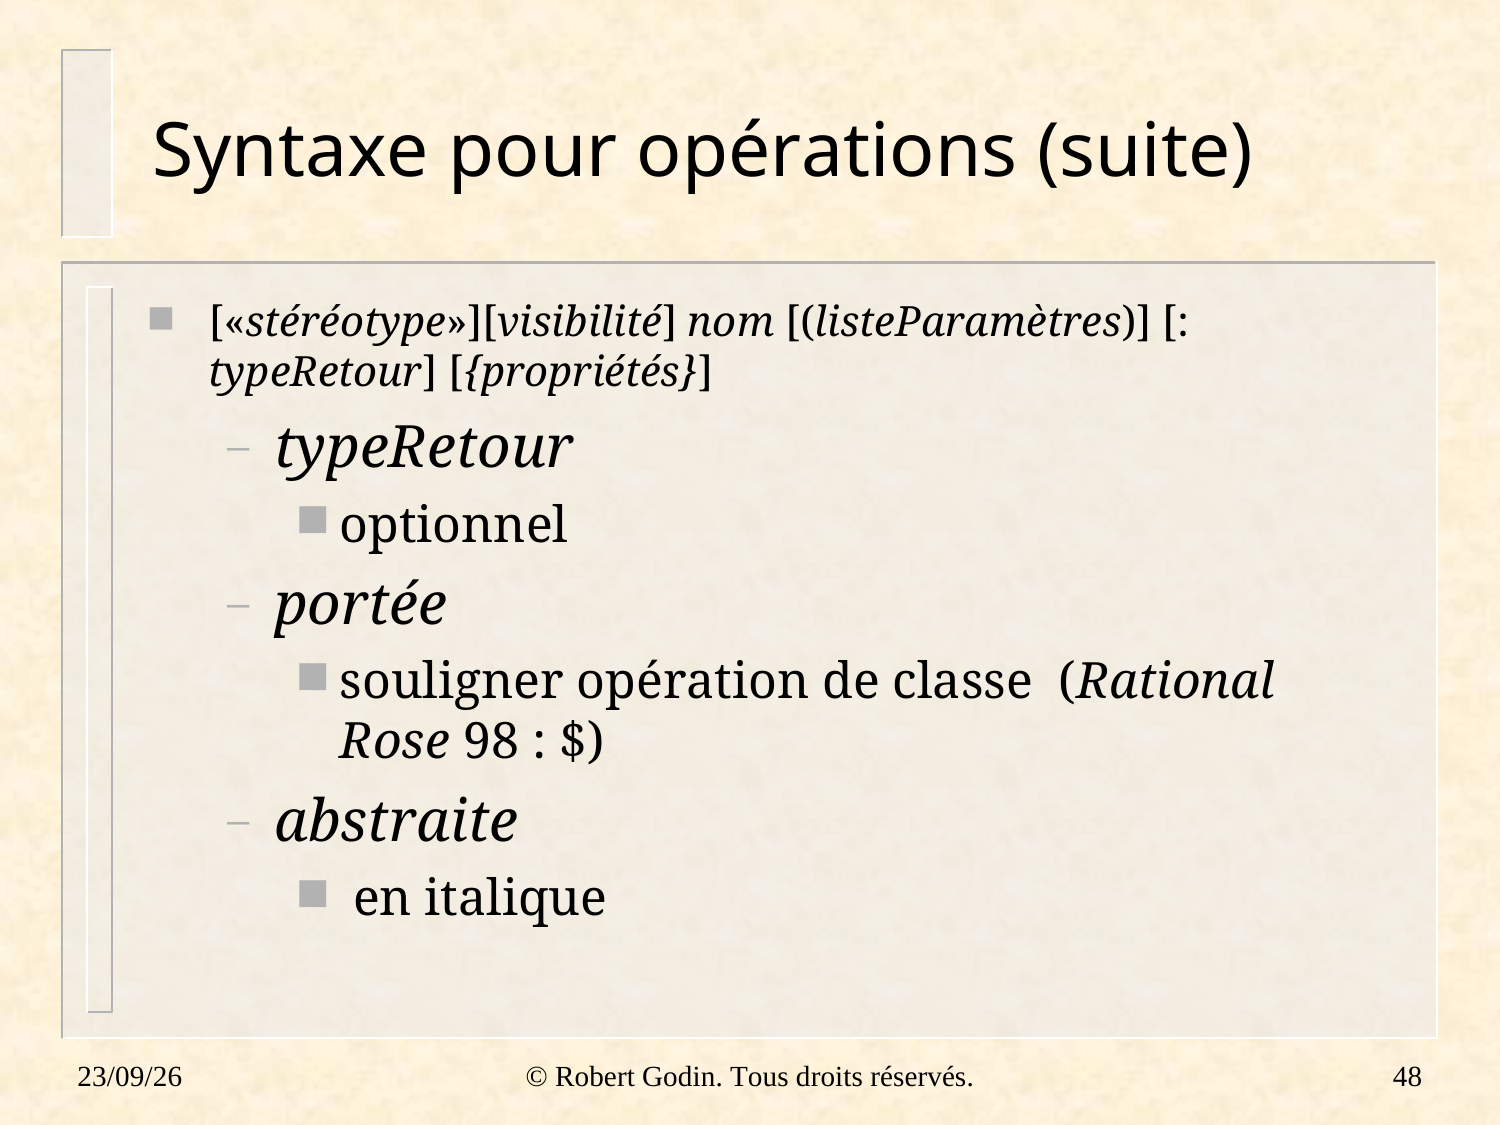

# Syntaxe pour opérations (suite)
[«stéréotype»][visibilité] nom [(listeParamètres)] [: typeRetour] [{propriétés}]
typeRetour
optionnel
portée
souligner opération de classe (Rational Rose 98 : $)
abstraite
 en italique
© Robert Godin. Tous droits réservés.